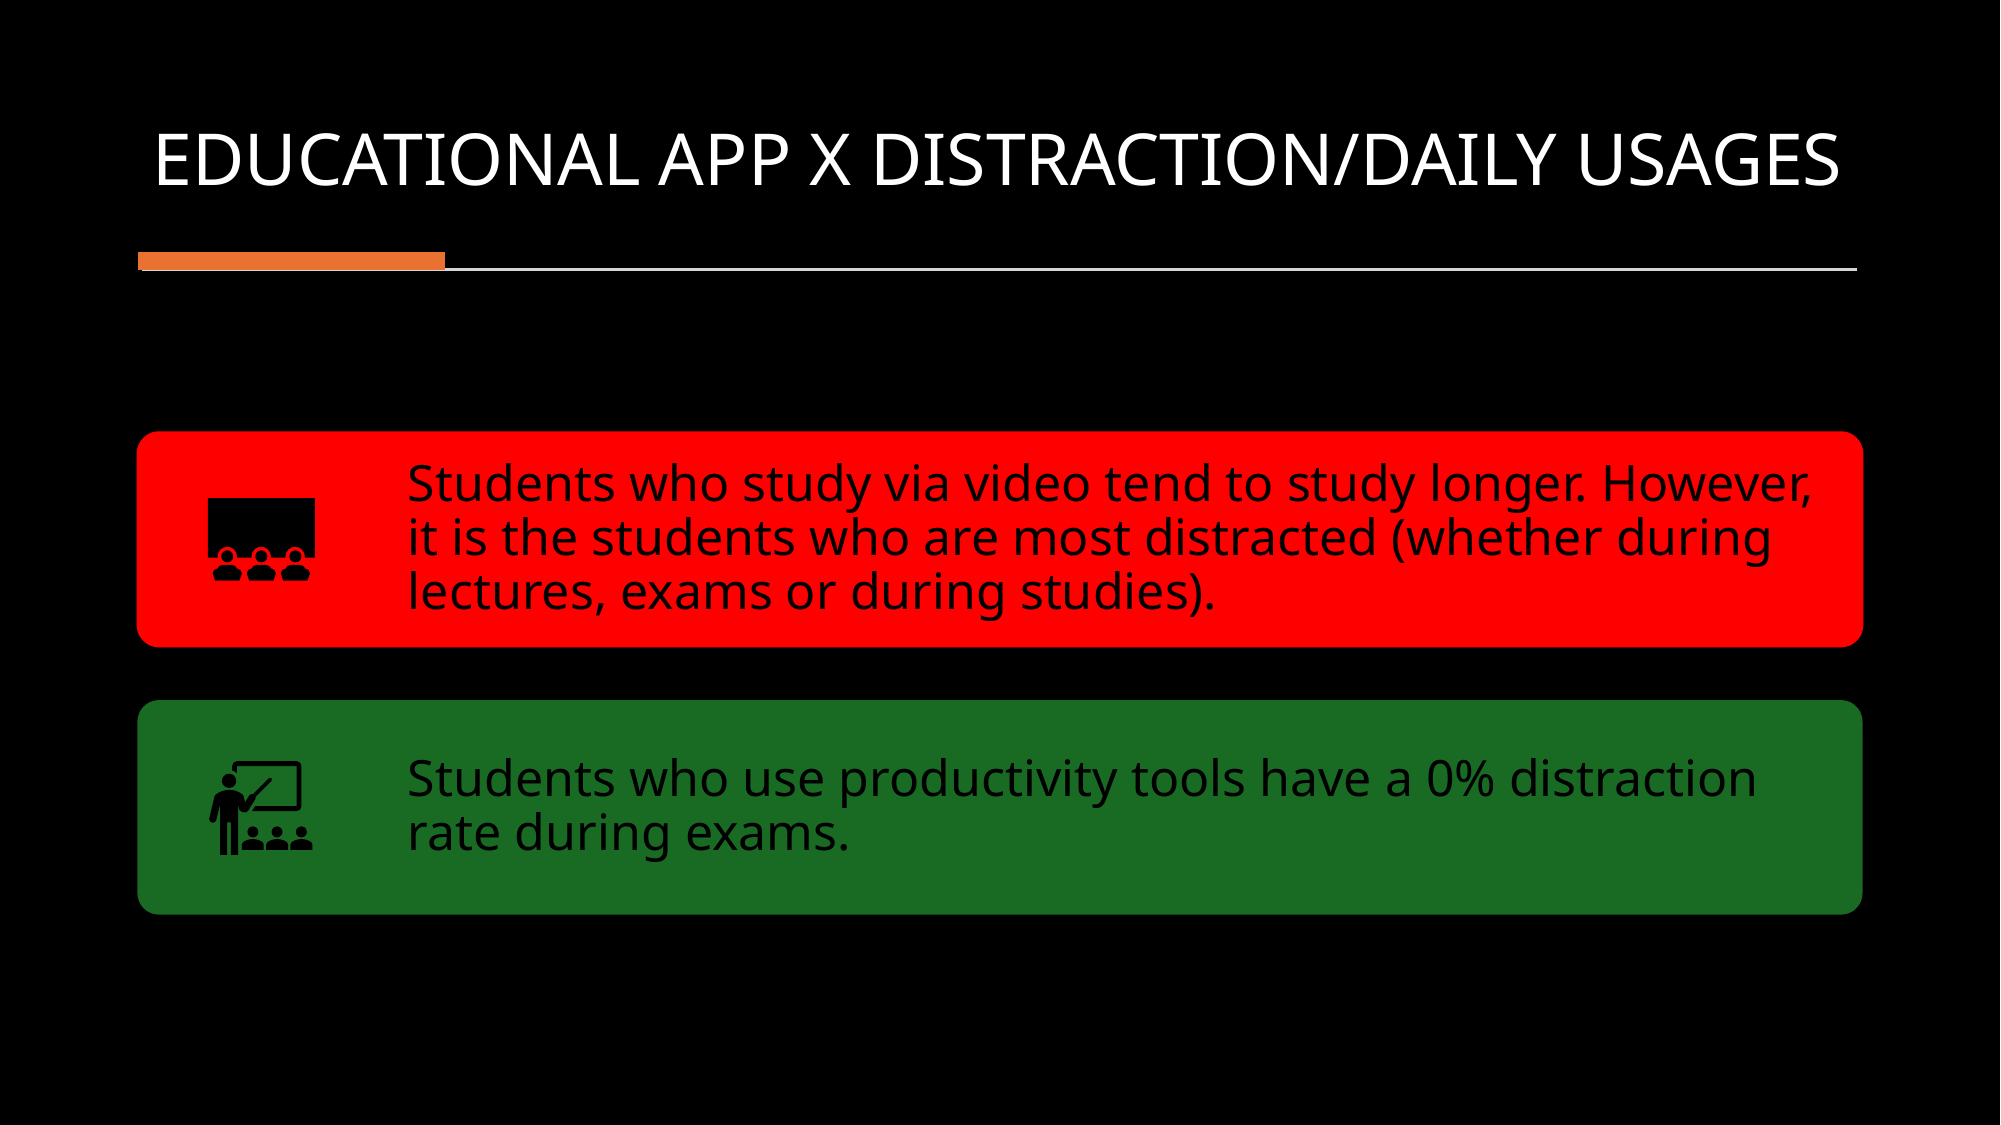

# EDUCATIONAL APP X DISTRACTION/DAILY USAGES
Students who study via video tend to study longer. However, it is the students who are most distracted (whether during lectures, exams or during studies).
Students who use productivity tools have a 0% distraction rate during exams.